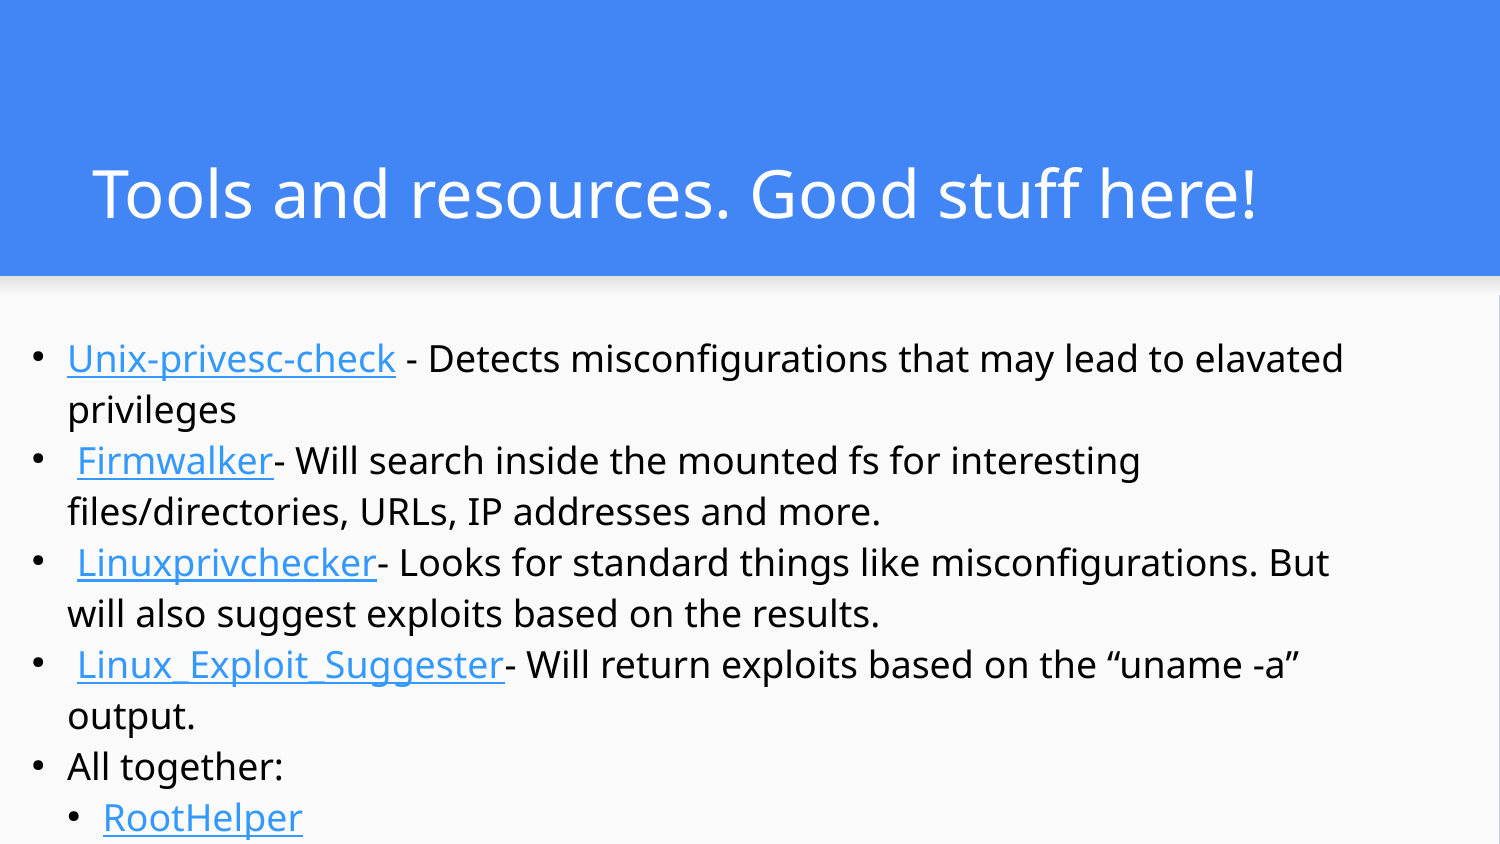

# Tools and resources. Good stuff here!
Unix-privesc-check - Detects misconfigurations that may lead to elavated privileges
 Firmwalker- Will search inside the mounted fs for interesting files/directories, URLs, IP addresses and more.
 Linuxprivchecker- Looks for standard things like misconfigurations. But will also suggest exploits based on the results.
 Linux_Exploit_Suggester- Will return exploits based on the “uname -a” output.
All together:
RootHelper